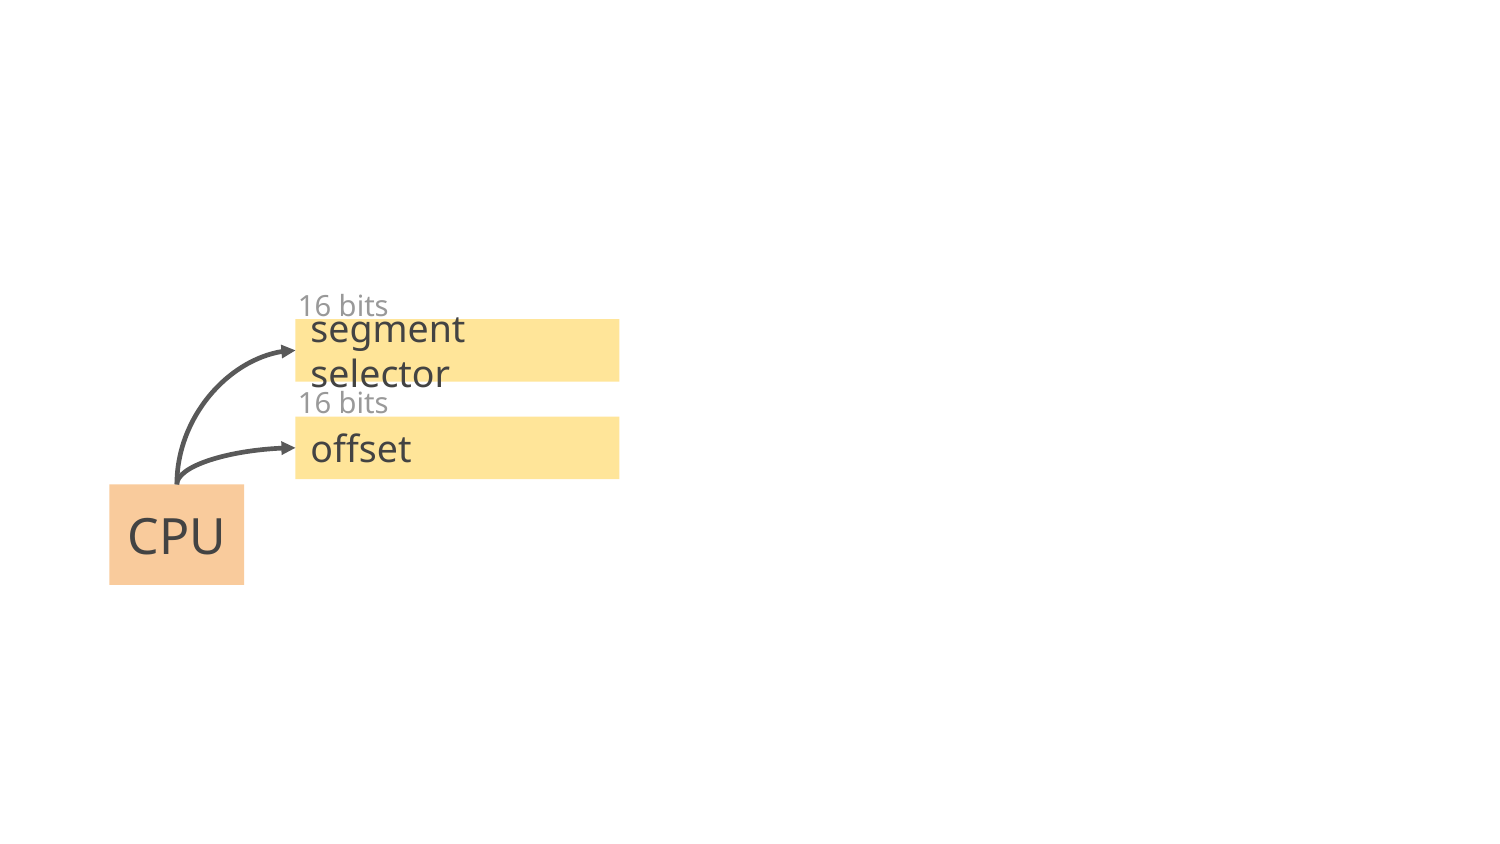

16 bits
segment selector
16 bits
offset
CPU